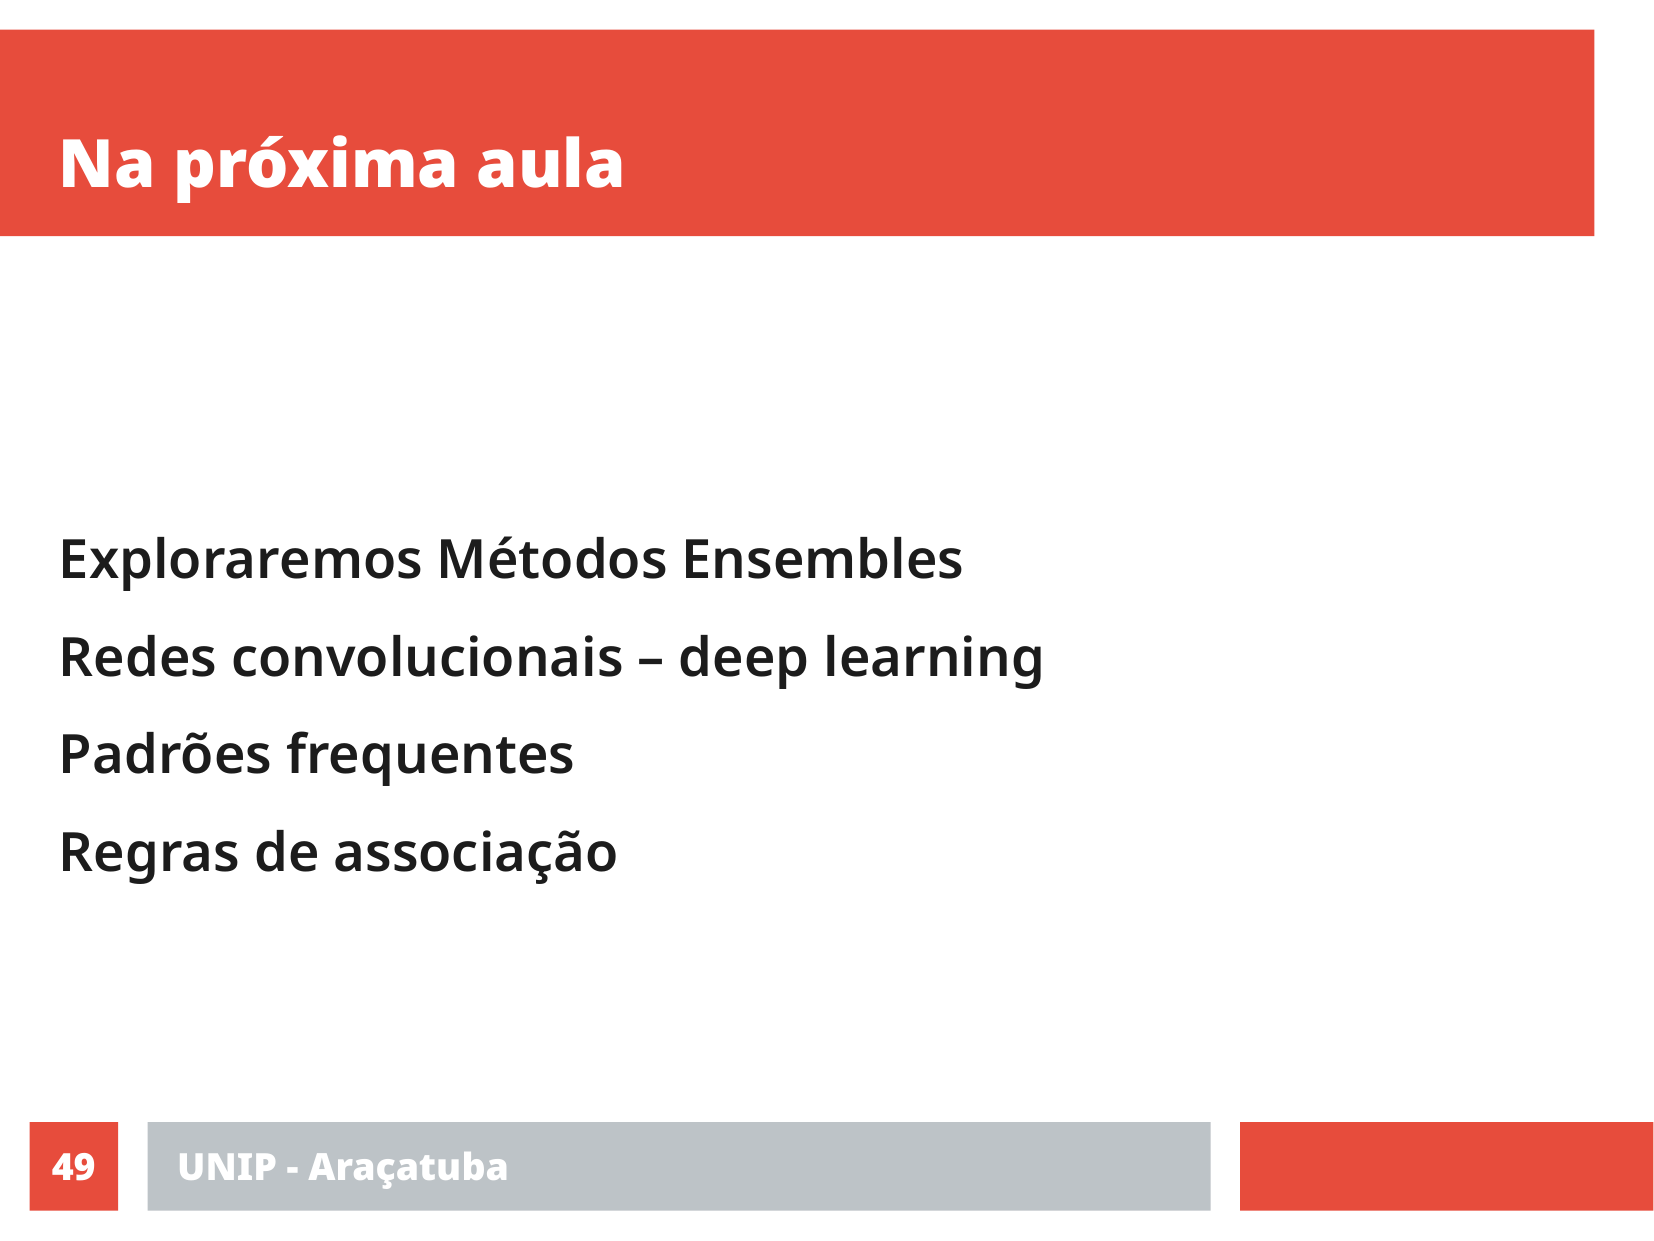

# Na próxima aula
Exploraremos Métodos Ensembles
Redes convolucionais – deep learning
Padrões frequentes
Regras de associação
49
UNIP - Araçatuba